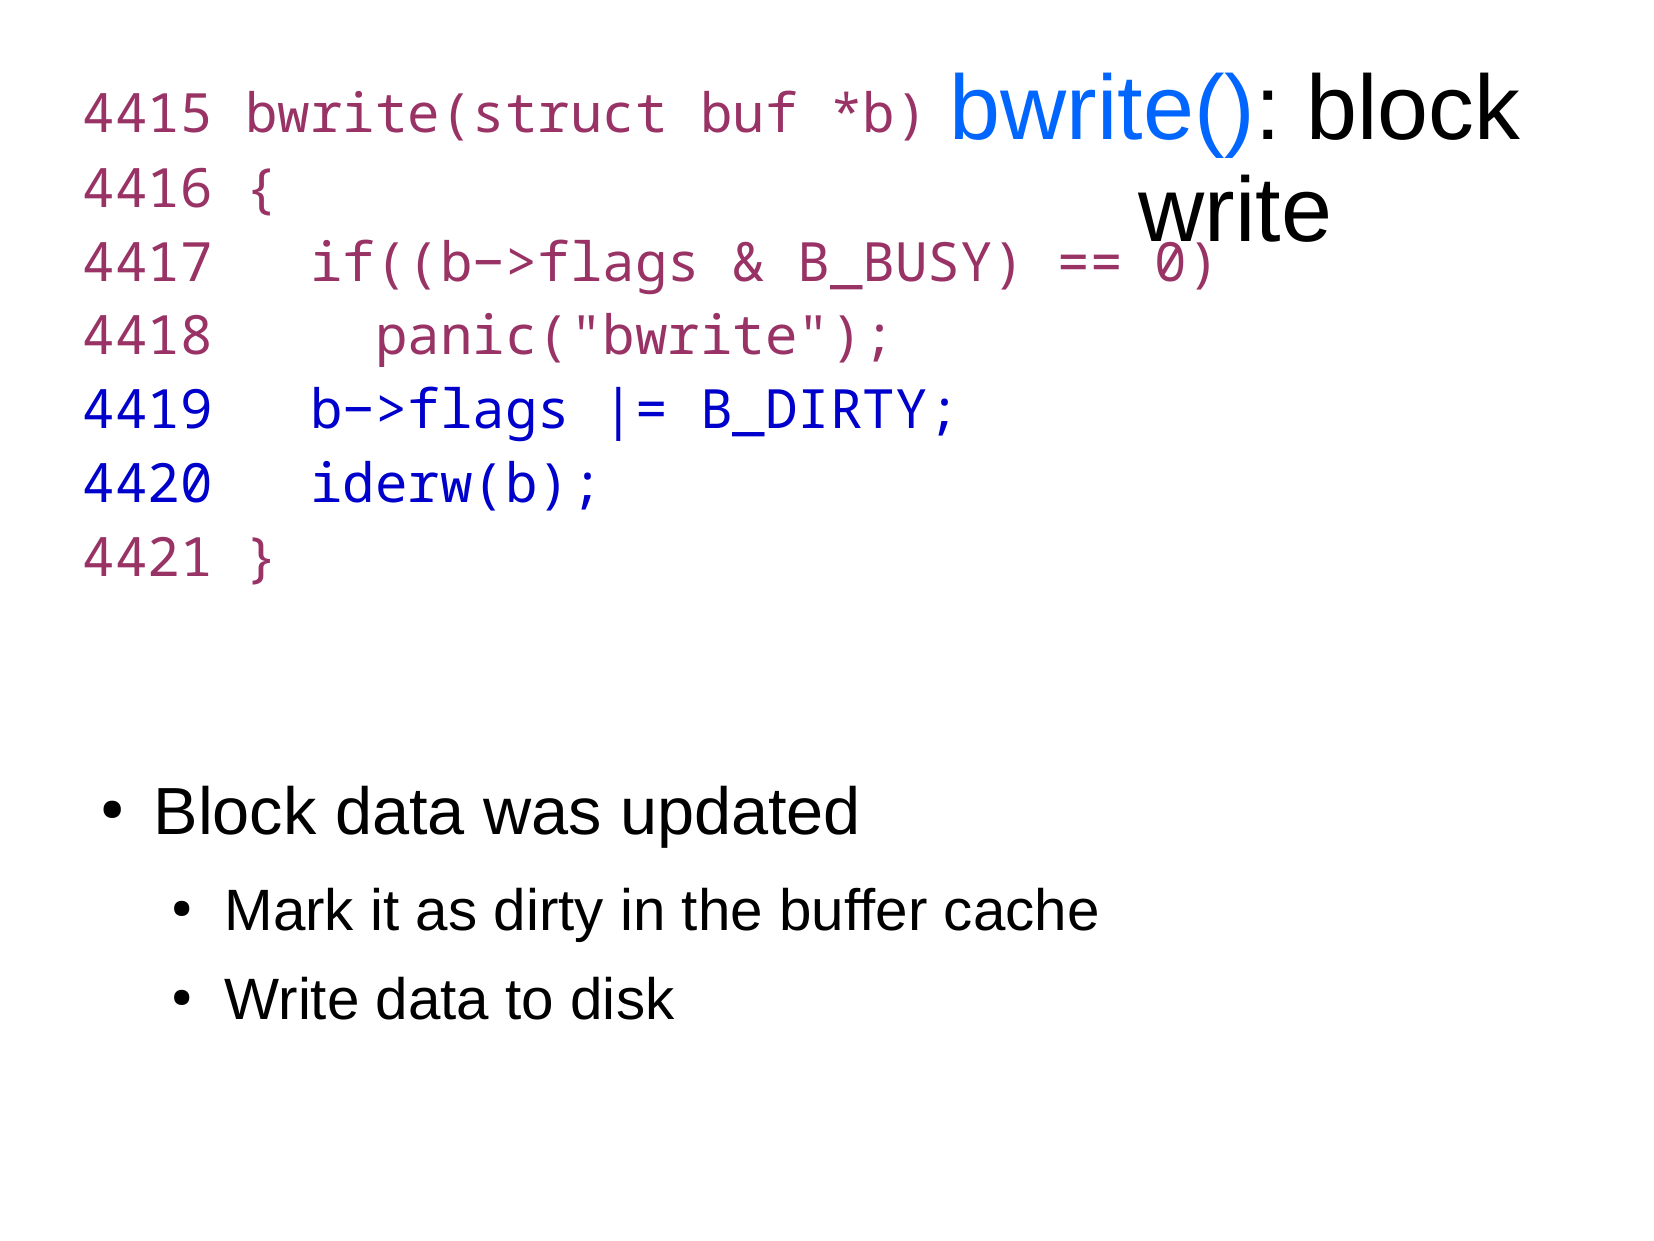

bwrite(): block write
# 4415 bwrite(struct buf *b)
4416 {
4417 if((b−>flags & B_BUSY) == 0)
4418 panic("bwrite");
4419 b−>flags |= B_DIRTY;
4420 iderw(b);
4421 }
Block data was updated
Mark it as dirty in the buffer cache
Write data to disk